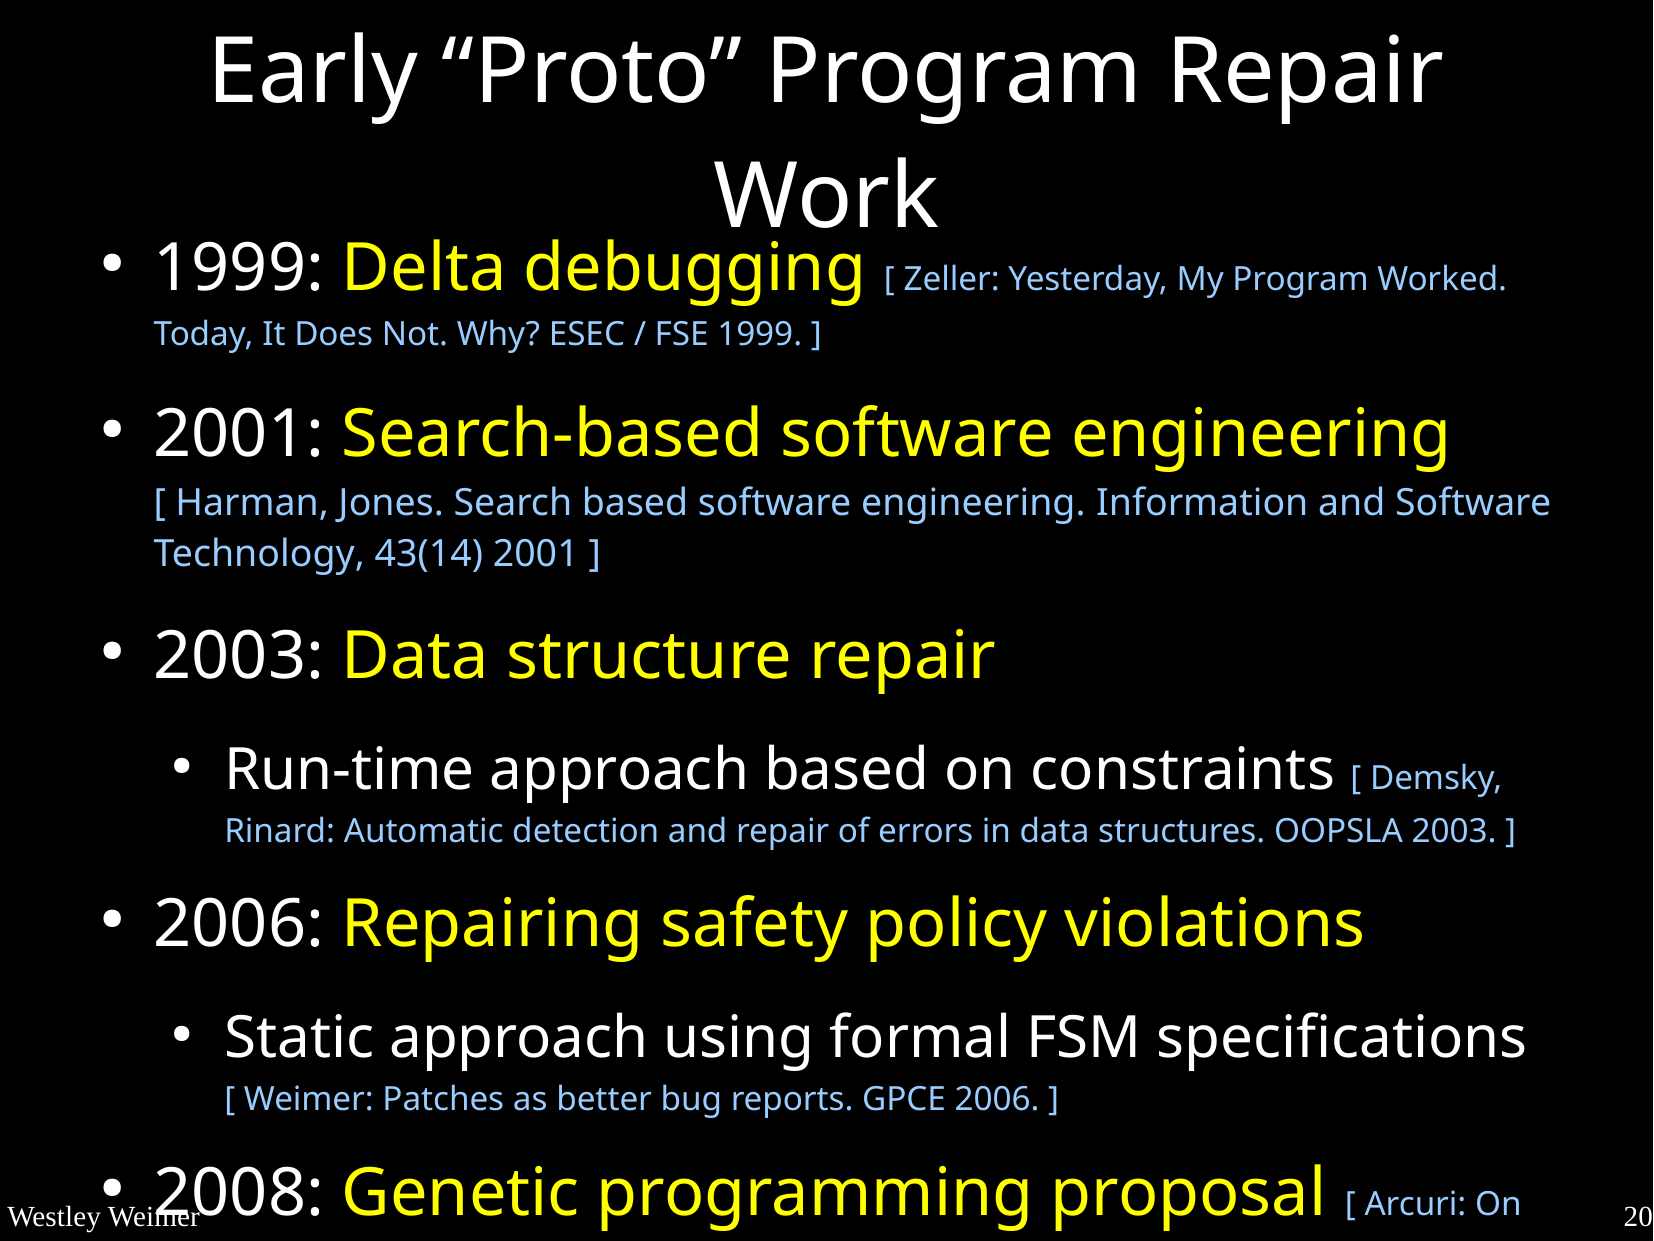

# Early “Proto” Program Repair Work
1999: Delta debugging [ Zeller: Yesterday, My Program Worked. Today, It Does Not. Why? ESEC / FSE 1999. ]
2001: Search-based software engineering [ Harman, Jones. Search based software engineering. Information and Software Technology, 43(14) 2001 ]
2003: Data structure repair
Run-time approach based on constraints [ Demsky, Rinard: Automatic detection and repair of errors in data structures. OOPSLA 2003. ]
2006: Repairing safety policy violations
Static approach using formal FSM specifications [ Weimer: Patches as better bug reports. GPCE 2006. ]
2008: Genetic programming proposal [ Arcuri: On the automation of fixing software bugs. ICSE Companion 2008. ]
20